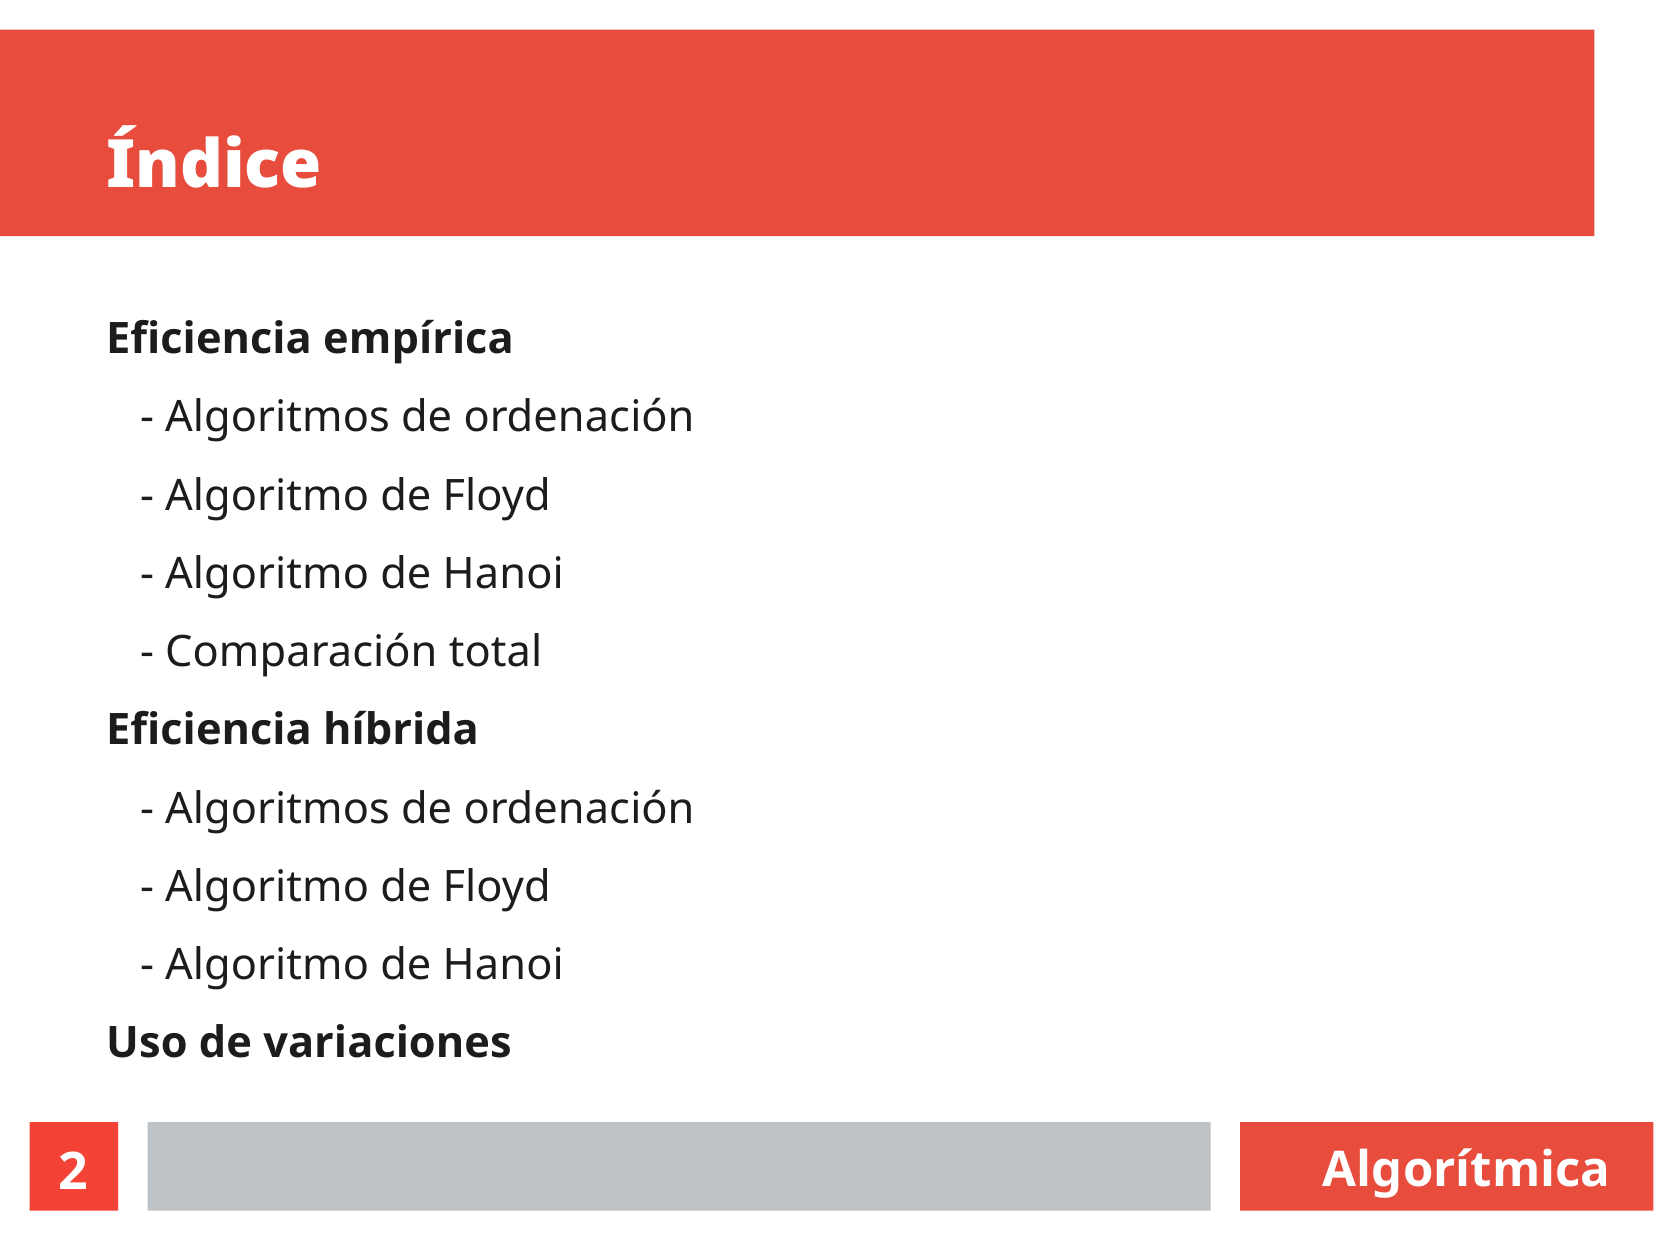

# Índice
Eficiencia empírica
 - Algoritmos de ordenación
 - Algoritmo de Floyd
 - Algoritmo de Hanoi
 - Comparación total
Eficiencia híbrida
 - Algoritmos de ordenación
 - Algoritmo de Floyd
 - Algoritmo de Hanoi
Uso de variaciones
2
Algorítmica